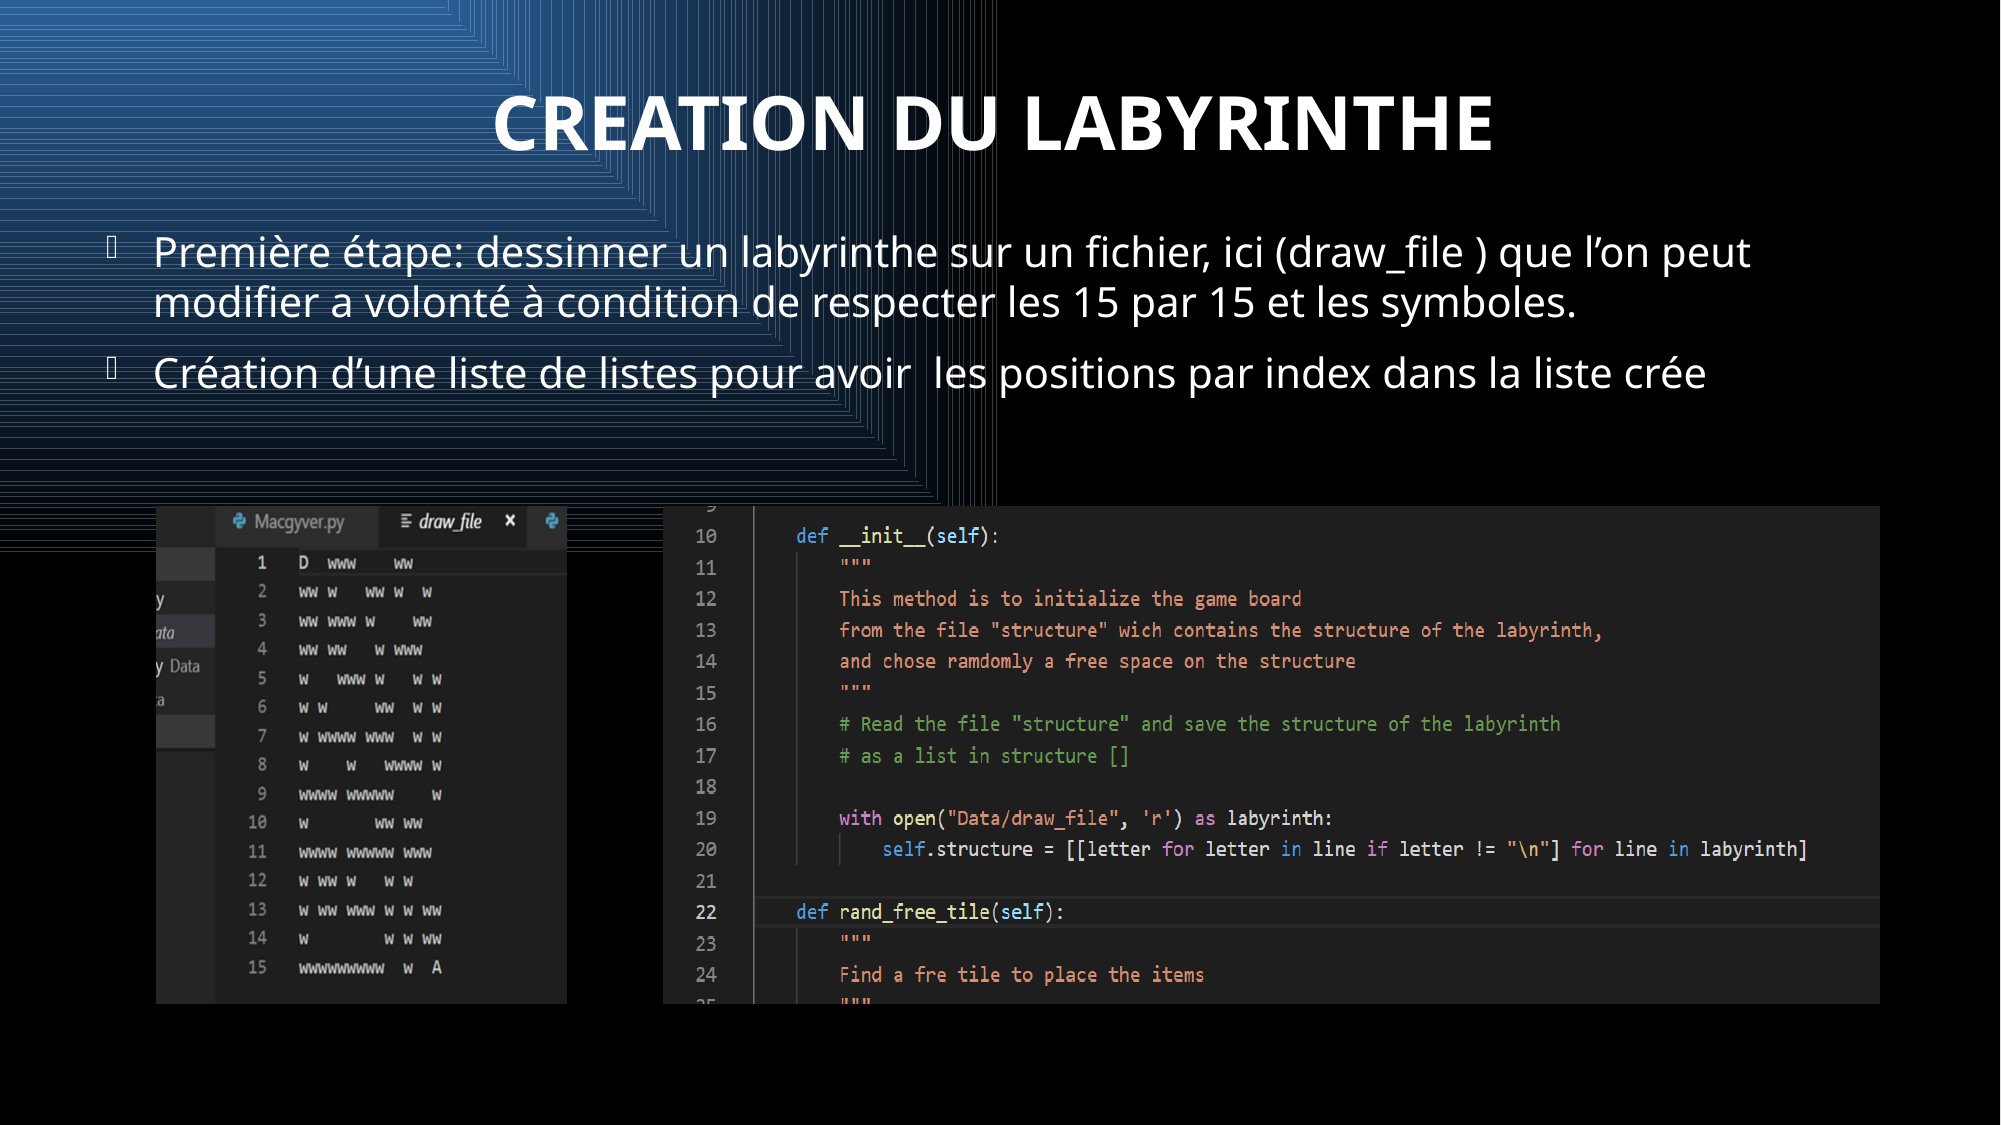

# CREATION DU LABYRINTHE
Première étape: dessinner un labyrinthe sur un fichier, ici (draw_file ) que l’on peut modifier a volonté à condition de respecter les 15 par 15 et les symboles.
Création d’une liste de listes pour avoir les positions par index dans la liste crée